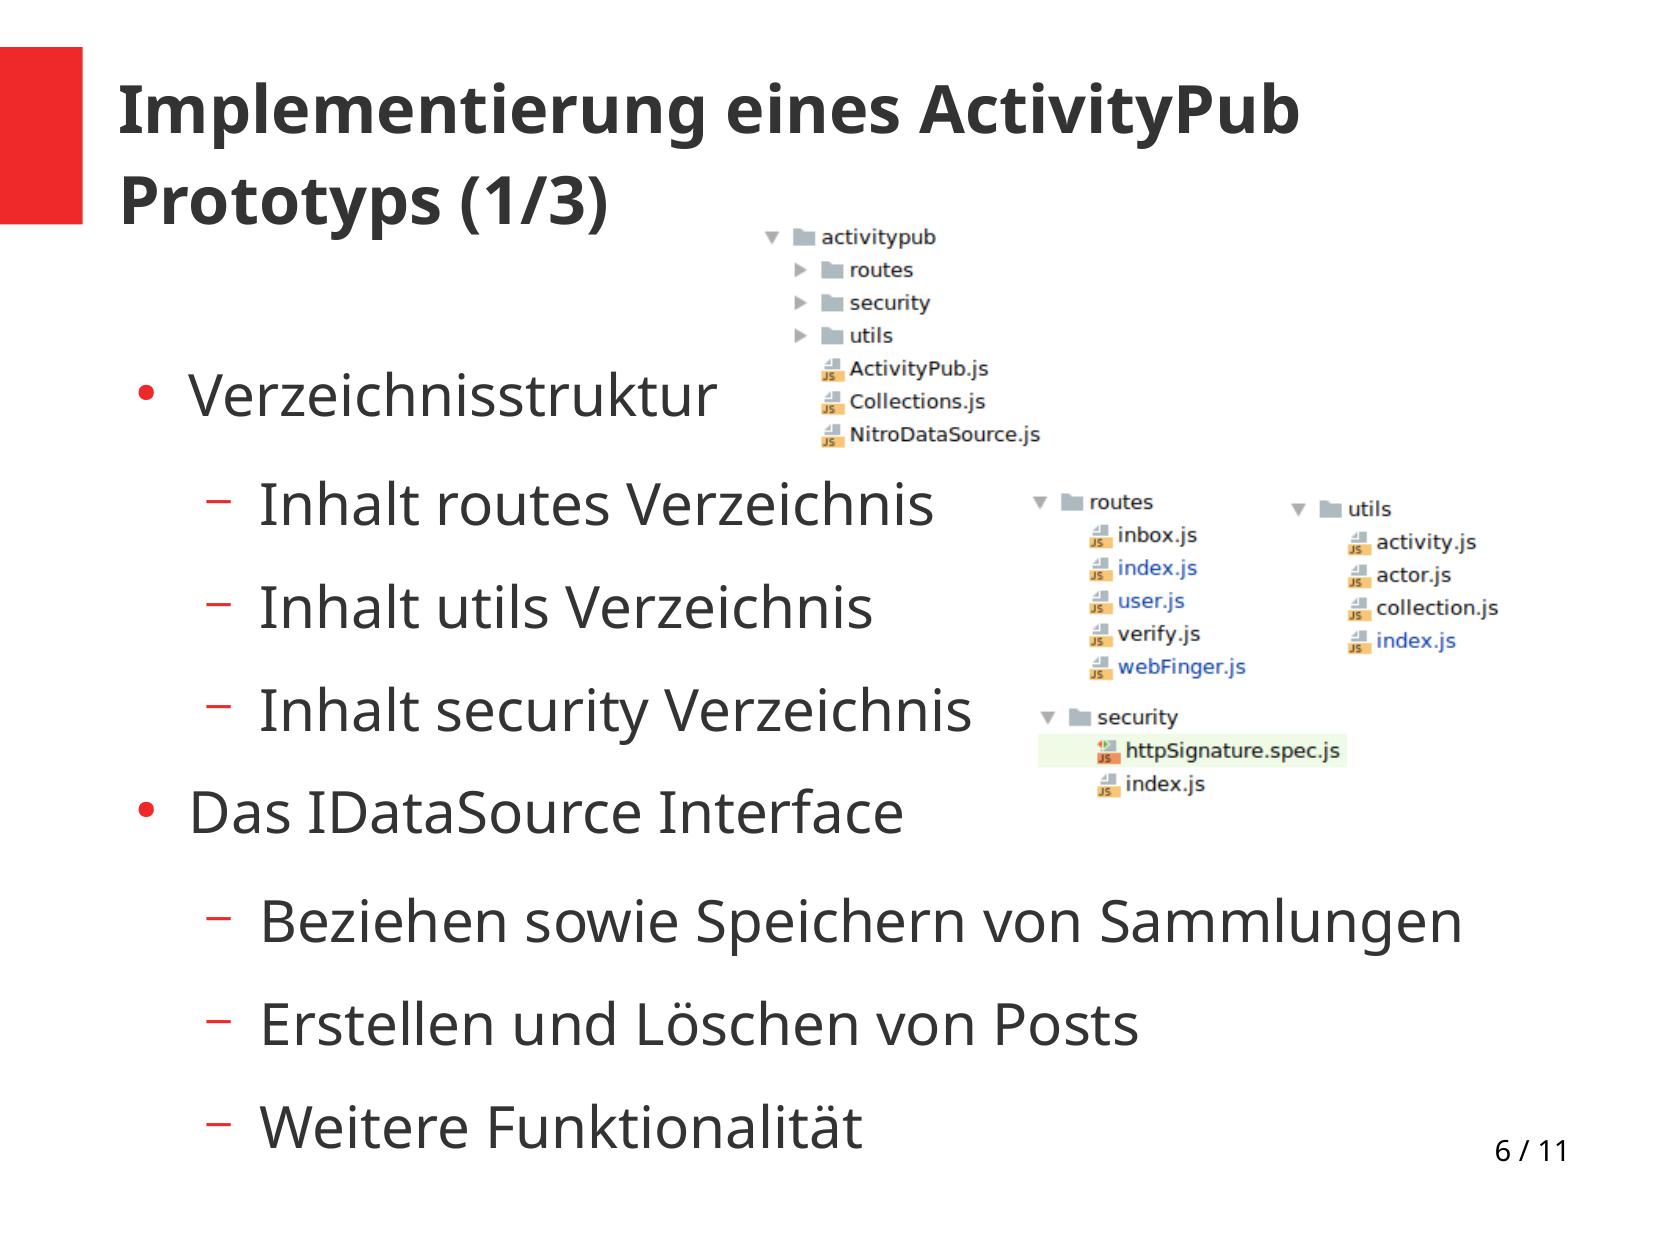

# Implementierung eines ActivityPub Prototyps (1/3)
Verzeichnisstruktur
Inhalt routes Verzeichnis
Inhalt utils Verzeichnis
Inhalt security Verzeichnis
Das IDataSource Interface
Beziehen sowie Speichern von Sammlungen
Erstellen und Löschen von Posts
Weitere Funktionalität
6